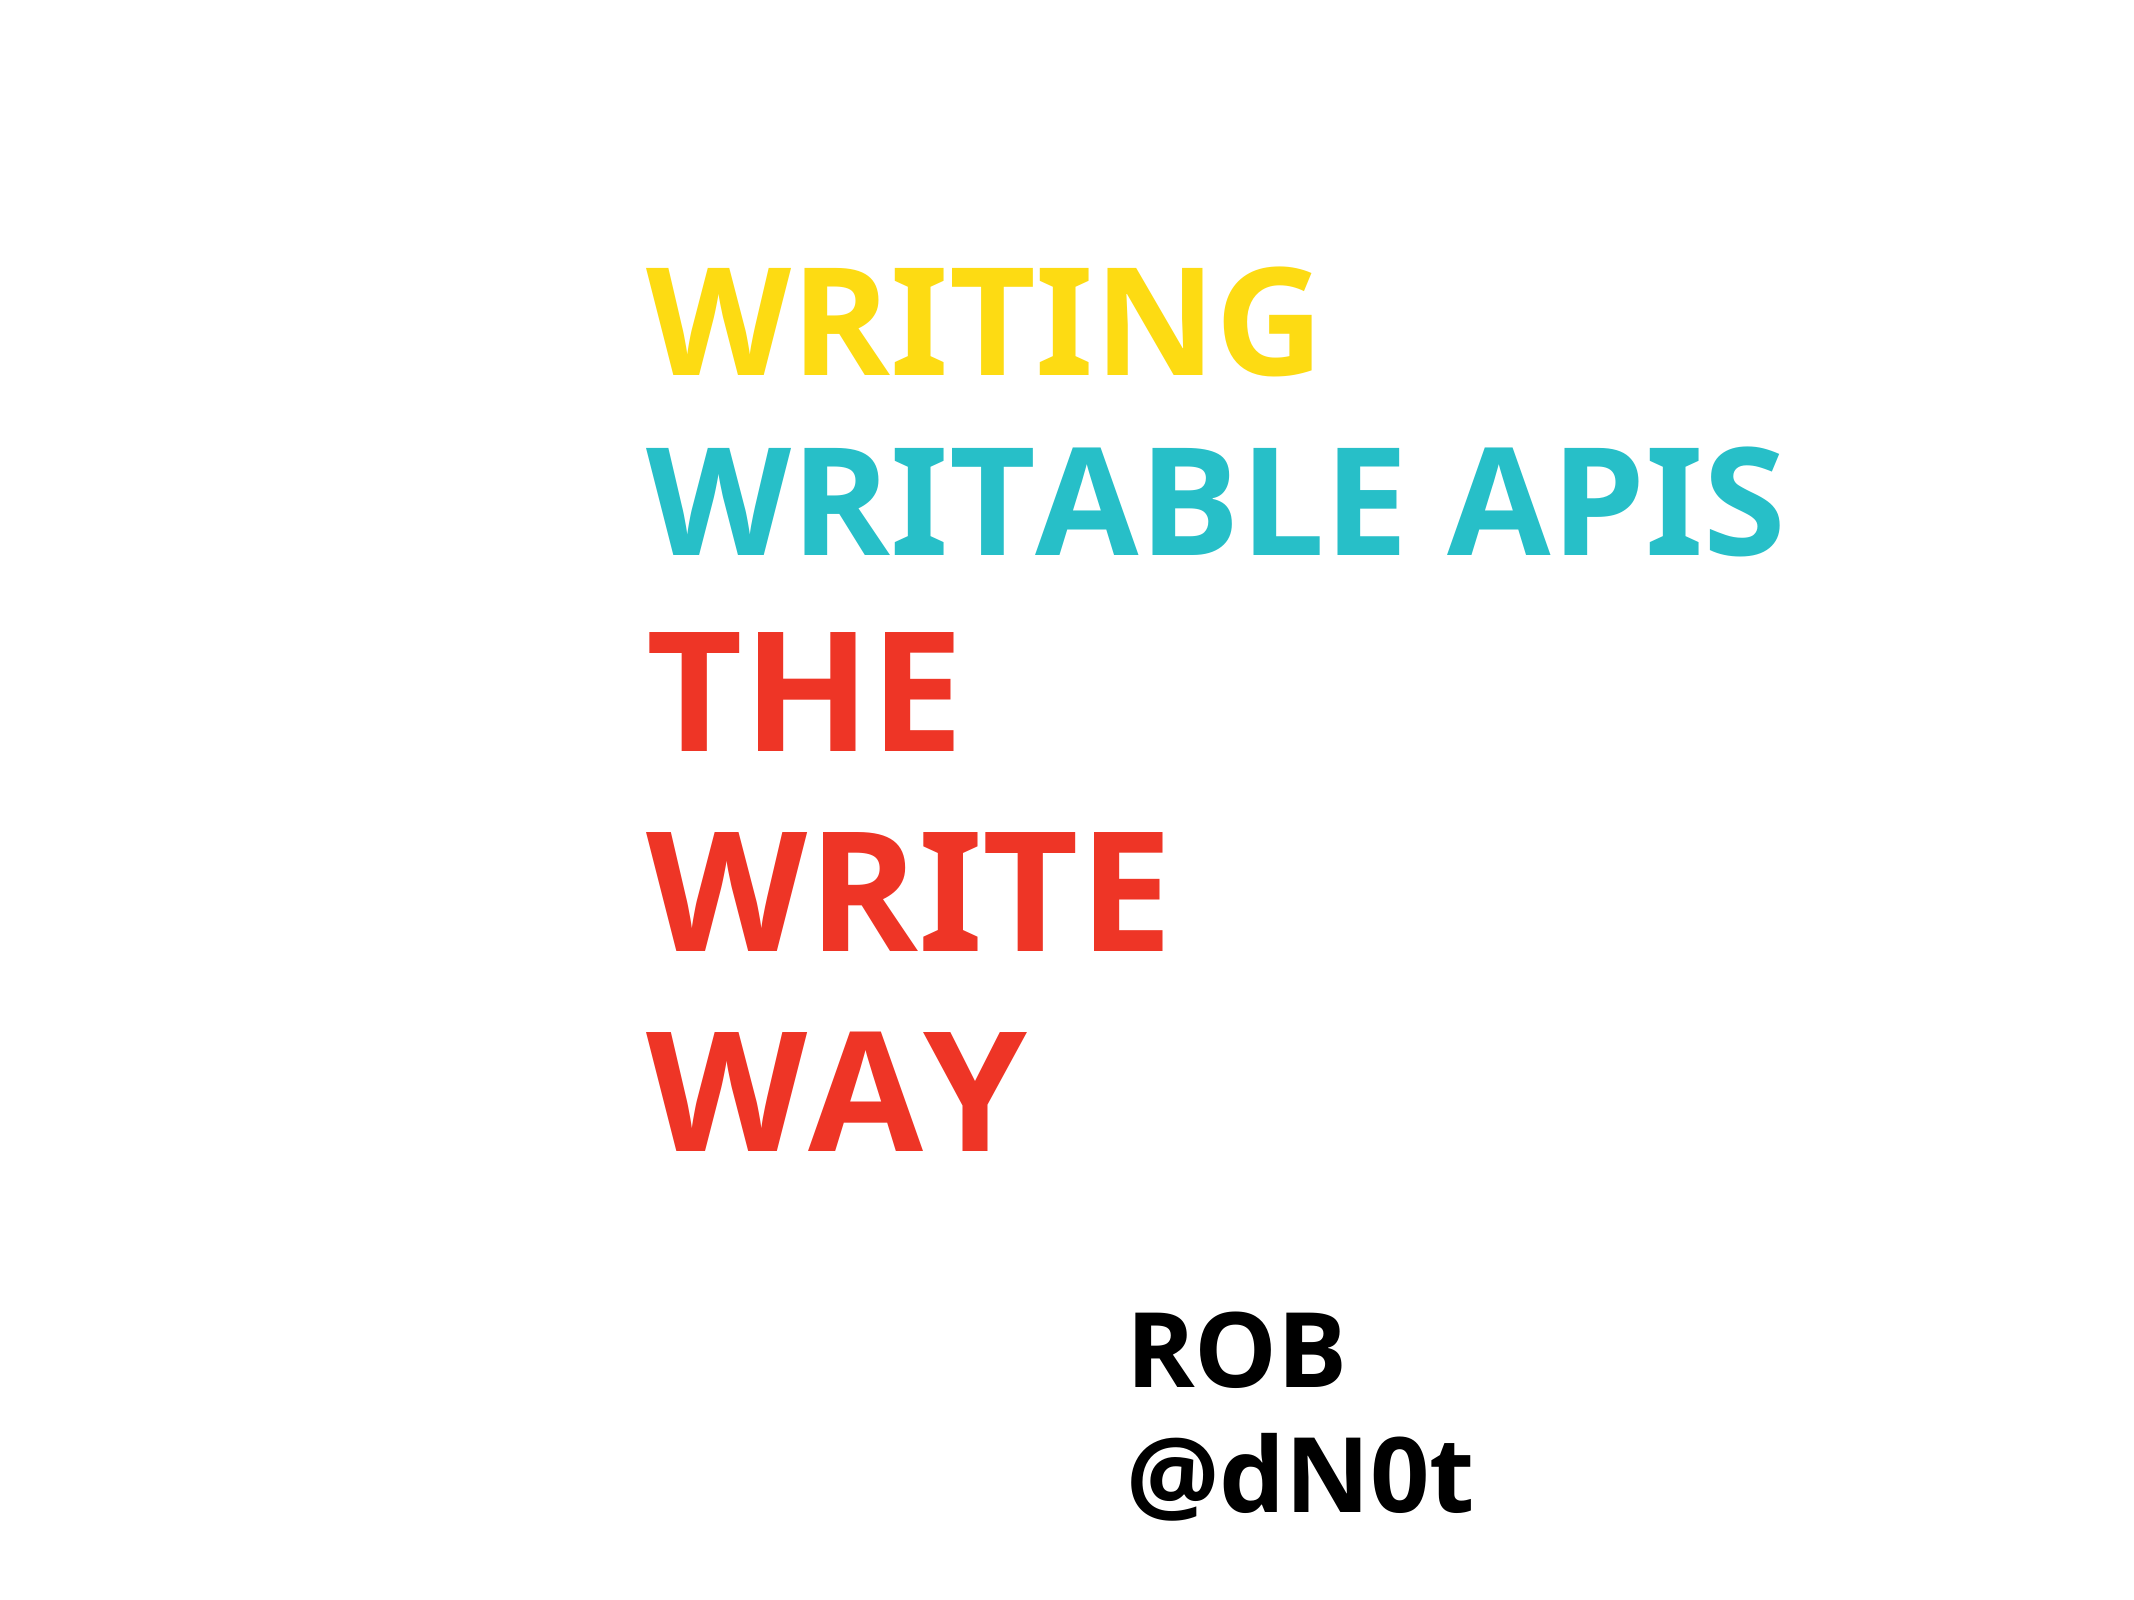

WRITING
WRITABLE APIS
THE
WRITE
WAY
ROB
@dN0t